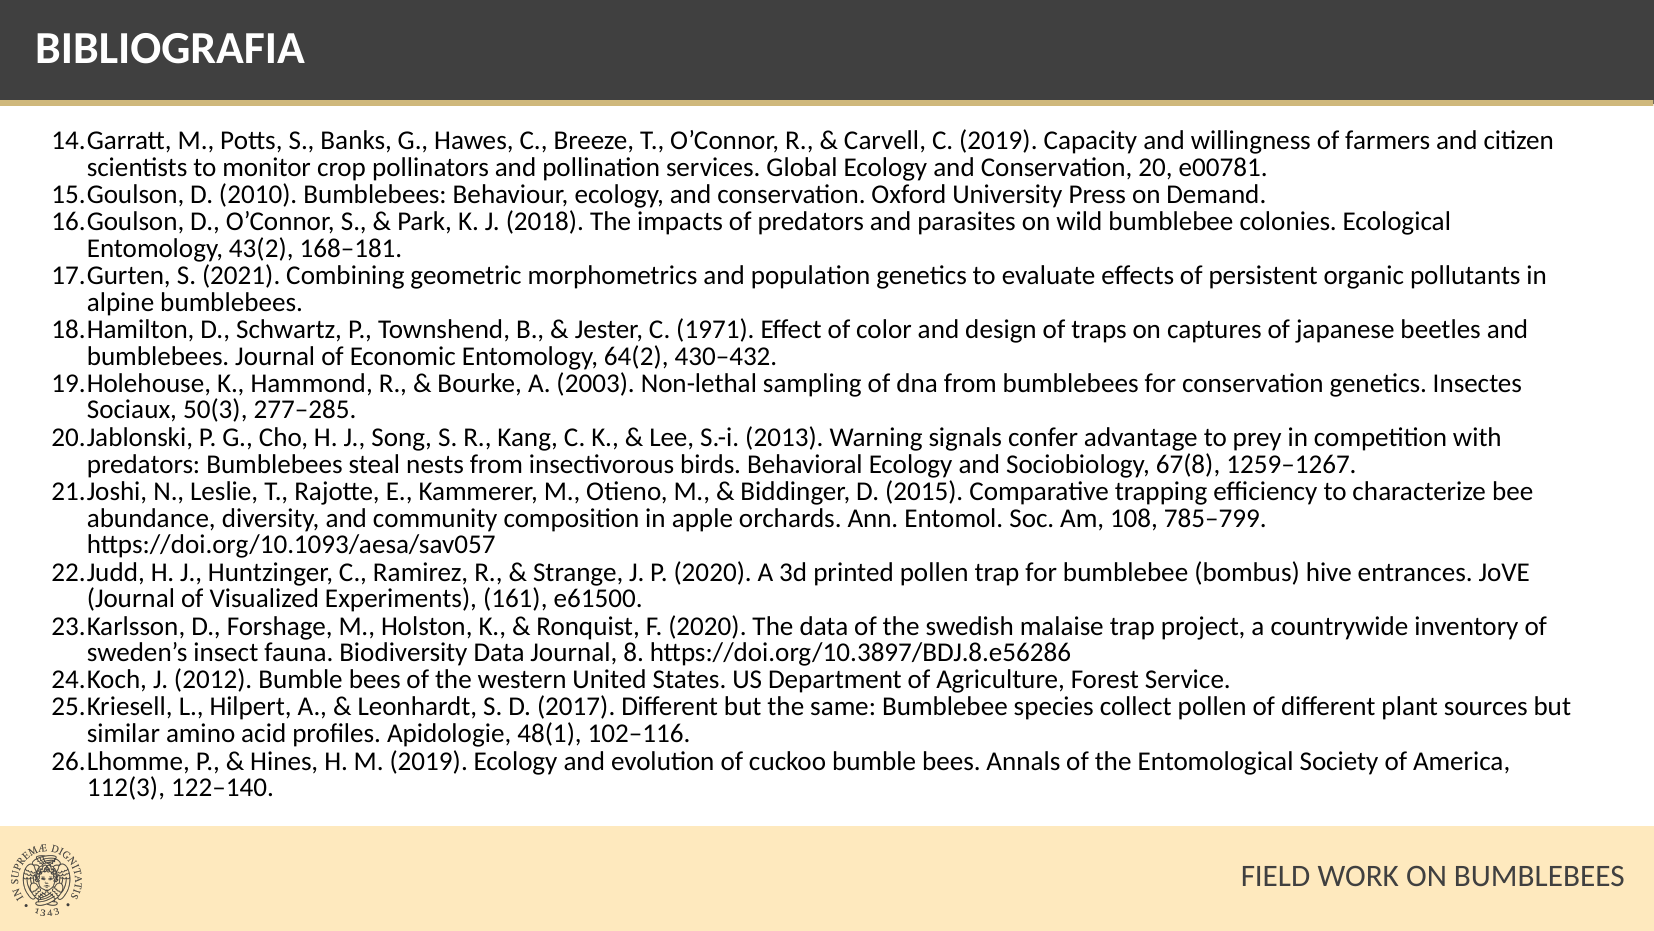

BIBLIOGRAFIA
Garratt, M., Potts, S., Banks, G., Hawes, C., Breeze, T., O’Connor, R., & Carvell, C. (2019). Capacity and willingness of farmers and citizen scientists to monitor crop pollinators and pollination services. Global Ecology and Conservation, 20, e00781.
Goulson, D. (2010). Bumblebees: Behaviour, ecology, and conservation. Oxford University Press on Demand.
Goulson, D., O’Connor, S., & Park, K. J. (2018). The impacts of predators and parasites on wild bumblebee colonies. Ecological Entomology, 43(2), 168–181.
Gurten, S. (2021). Combining geometric morphometrics and population genetics to evaluate effects of persistent organic pollutants in alpine bumblebees.
Hamilton, D., Schwartz, P., Townshend, B., & Jester, C. (1971). Effect of color and design of traps on captures of japanese beetles and bumblebees. Journal of Economic Entomology, 64(2), 430–432.
Holehouse, K., Hammond, R., & Bourke, A. (2003). Non-lethal sampling of dna from bumblebees for conservation genetics. Insectes Sociaux, 50(3), 277–285.
Jablonski, P. G., Cho, H. J., Song, S. R., Kang, C. K., & Lee, S.-i. (2013). Warning signals confer advantage to prey in competition with predators: Bumblebees steal nests from insectivorous birds. Behavioral Ecology and Sociobiology, 67(8), 1259–1267.
Joshi, N., Leslie, T., Rajotte, E., Kammerer, M., Otieno, M., & Biddinger, D. (2015). Comparative trapping efficiency to characterize bee abundance, diversity, and community composition in apple orchards. Ann. Entomol. Soc. Am, 108, 785–799. https://doi.org/10.1093/aesa/sav057
Judd, H. J., Huntzinger, C., Ramirez, R., & Strange, J. P. (2020). A 3d printed pollen trap for bumblebee (bombus) hive entrances. JoVE (Journal of Visualized Experiments), (161), e61500.
Karlsson, D., Forshage, M., Holston, K., & Ronquist, F. (2020). The data of the swedish malaise trap project, a countrywide inventory of sweden’s insect fauna. Biodiversity Data Journal, 8. https://doi.org/10.3897/BDJ.8.e56286
Koch, J. (2012). Bumble bees of the western United States. US Department of Agriculture, Forest Service.
Kriesell, L., Hilpert, A., & Leonhardt, S. D. (2017). Different but the same: Bumblebee species collect pollen of different plant sources but similar amino acid profiles. Apidologie, 48(1), 102–116.
Lhomme, P., & Hines, H. M. (2019). Ecology and evolution of cuckoo bumble bees. Annals of the Entomological Society of America, 112(3), 122–140.
 FIELD WORK ON BUMBLEBEES
156